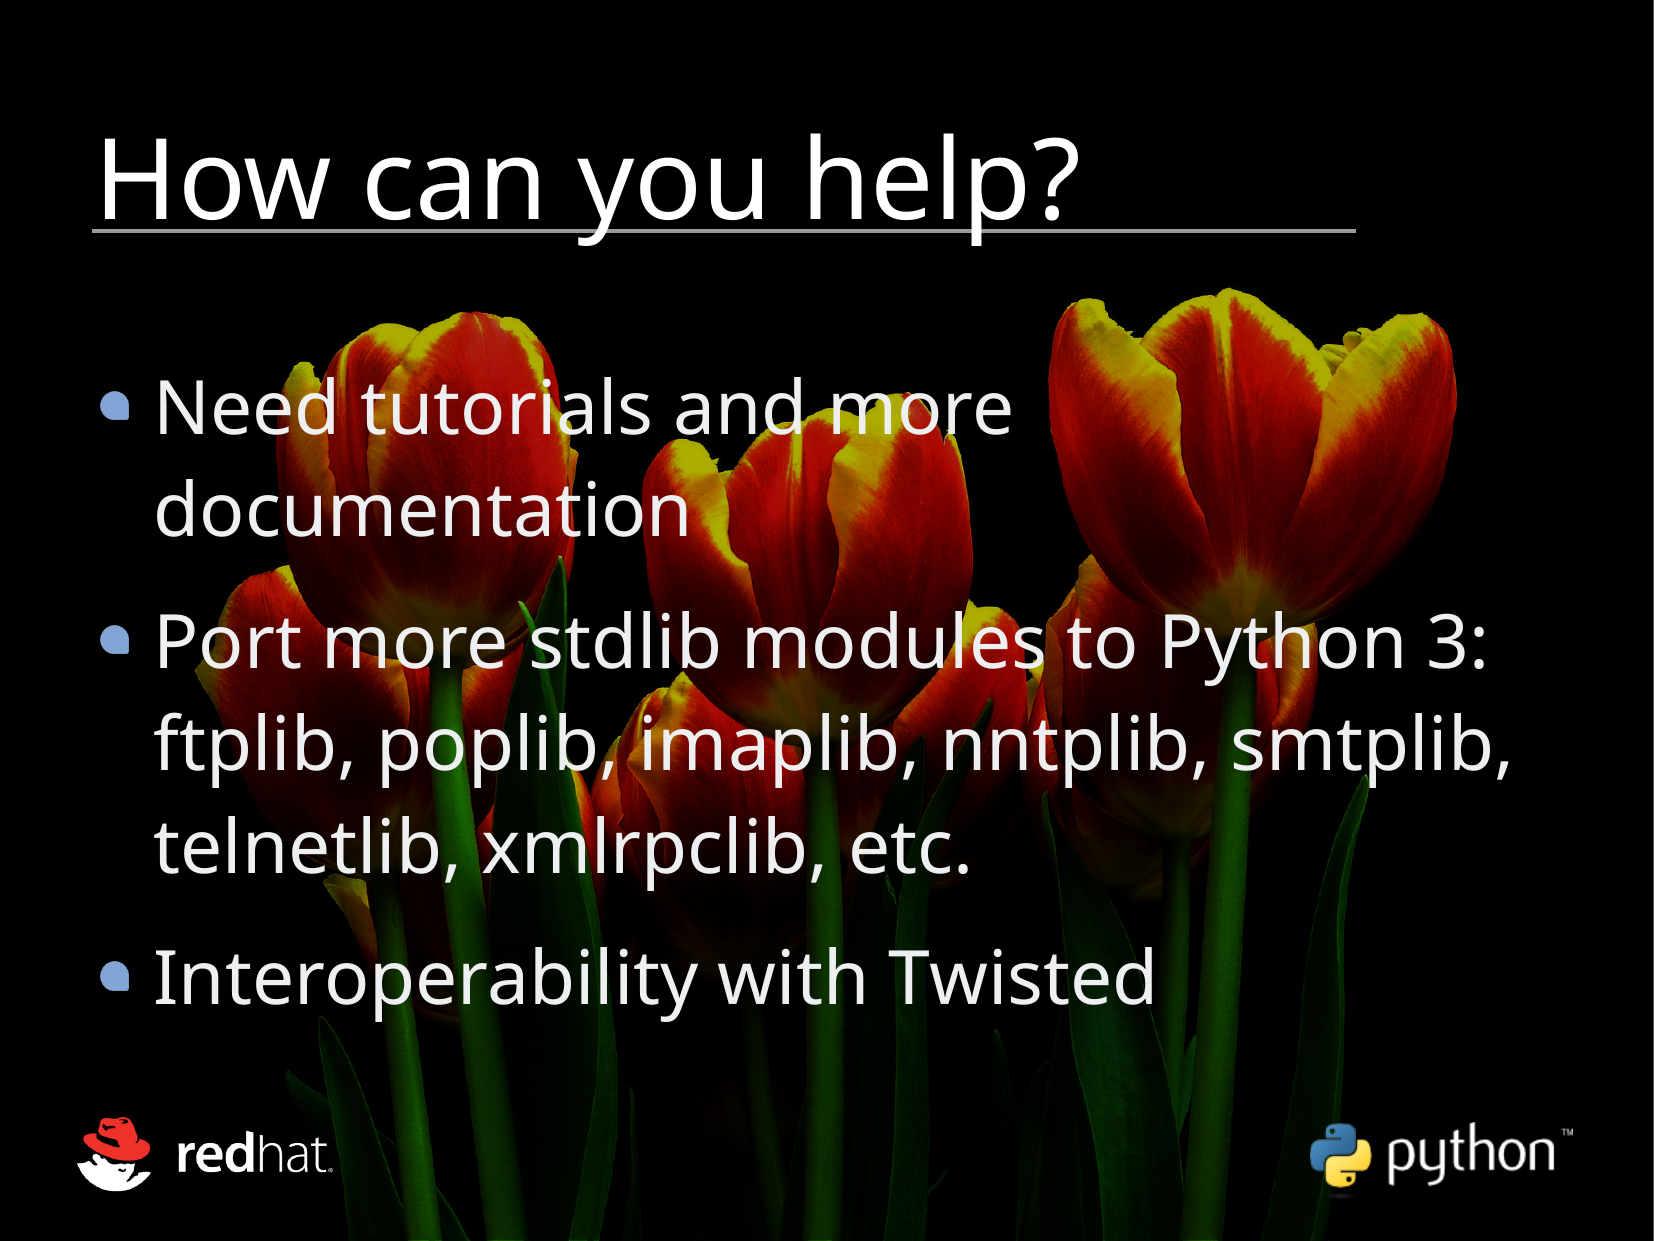

How can you help?
# Need tutorials and more documentation
Port more stdlib modules to Python 3: ftplib, poplib, imaplib, nntplib, smtplib, telnetlib, xmlrpclib, etc.
Interoperability with Twisted